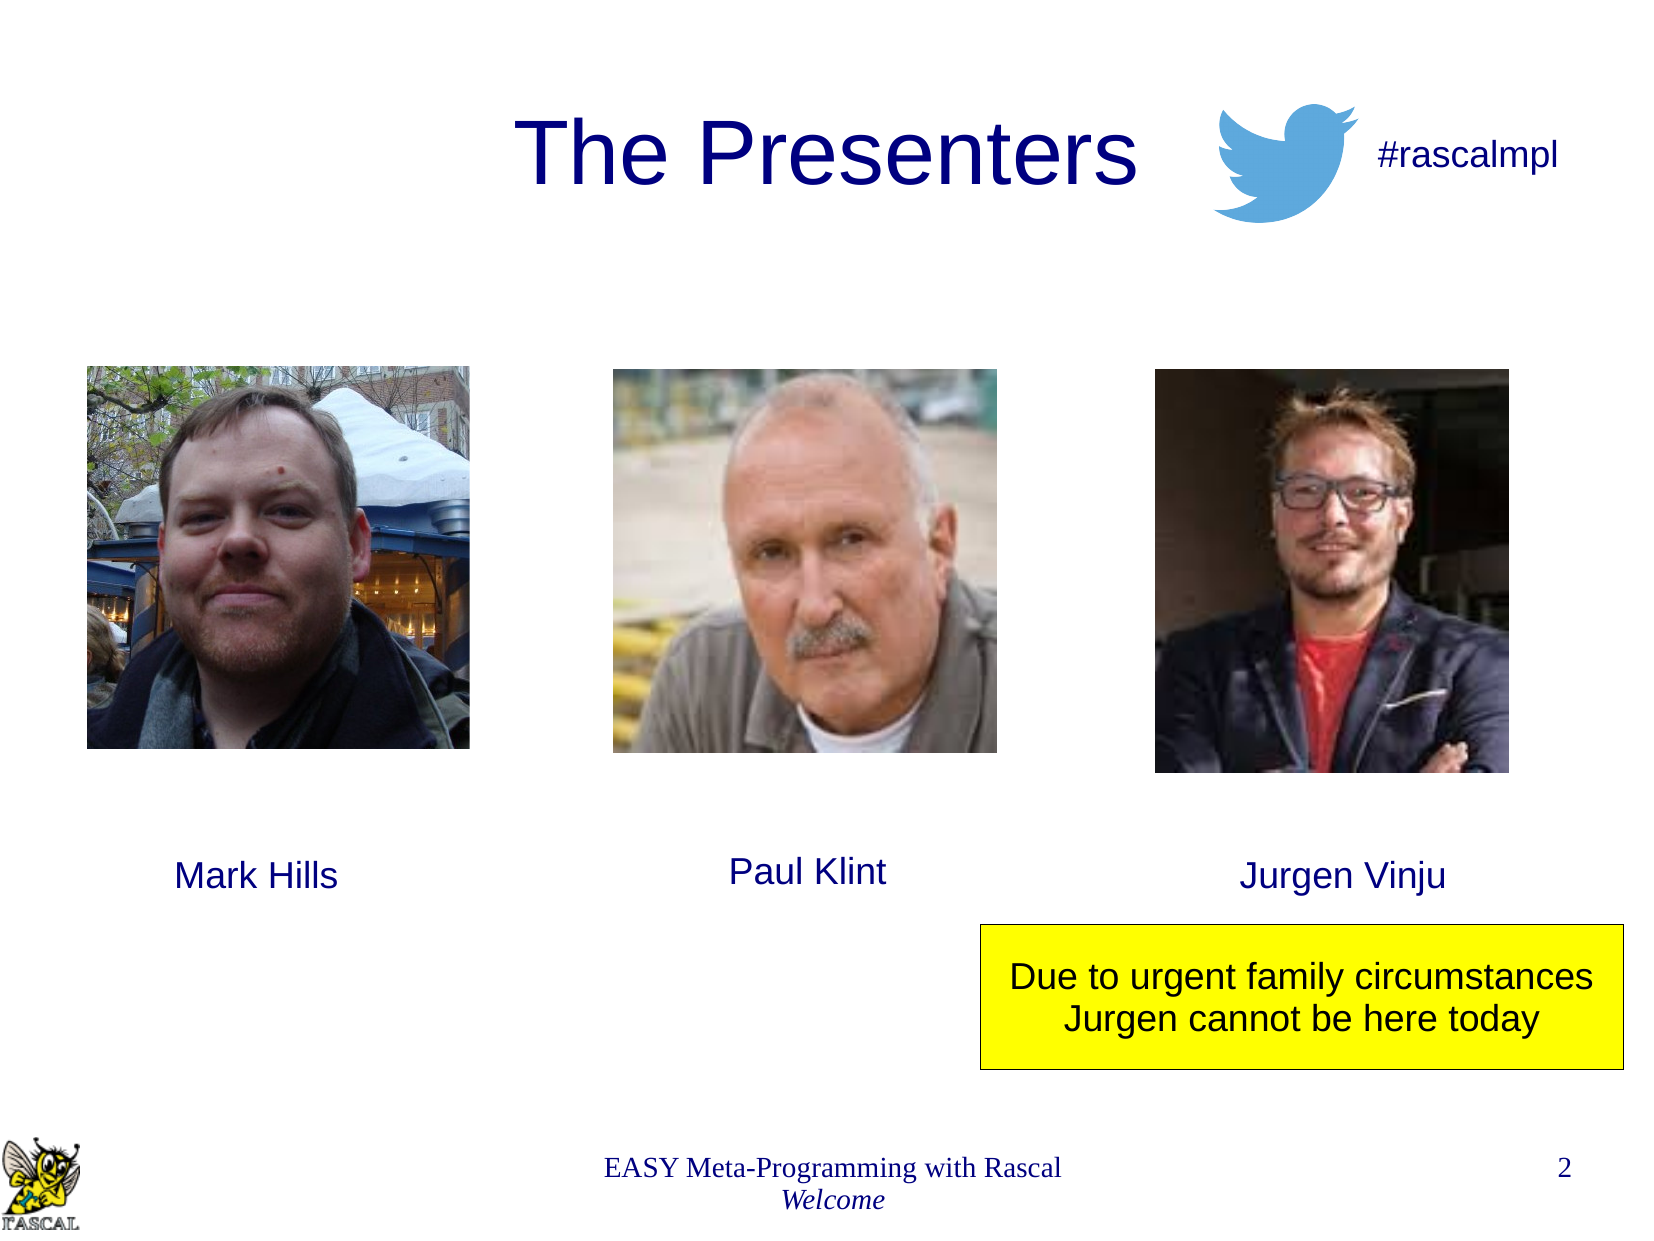

# The Presenters
#rascalmpl
Paul Klint
Mark Hills
Jurgen Vinju
Due to urgent family circumstances
Jurgen cannot be here today
2